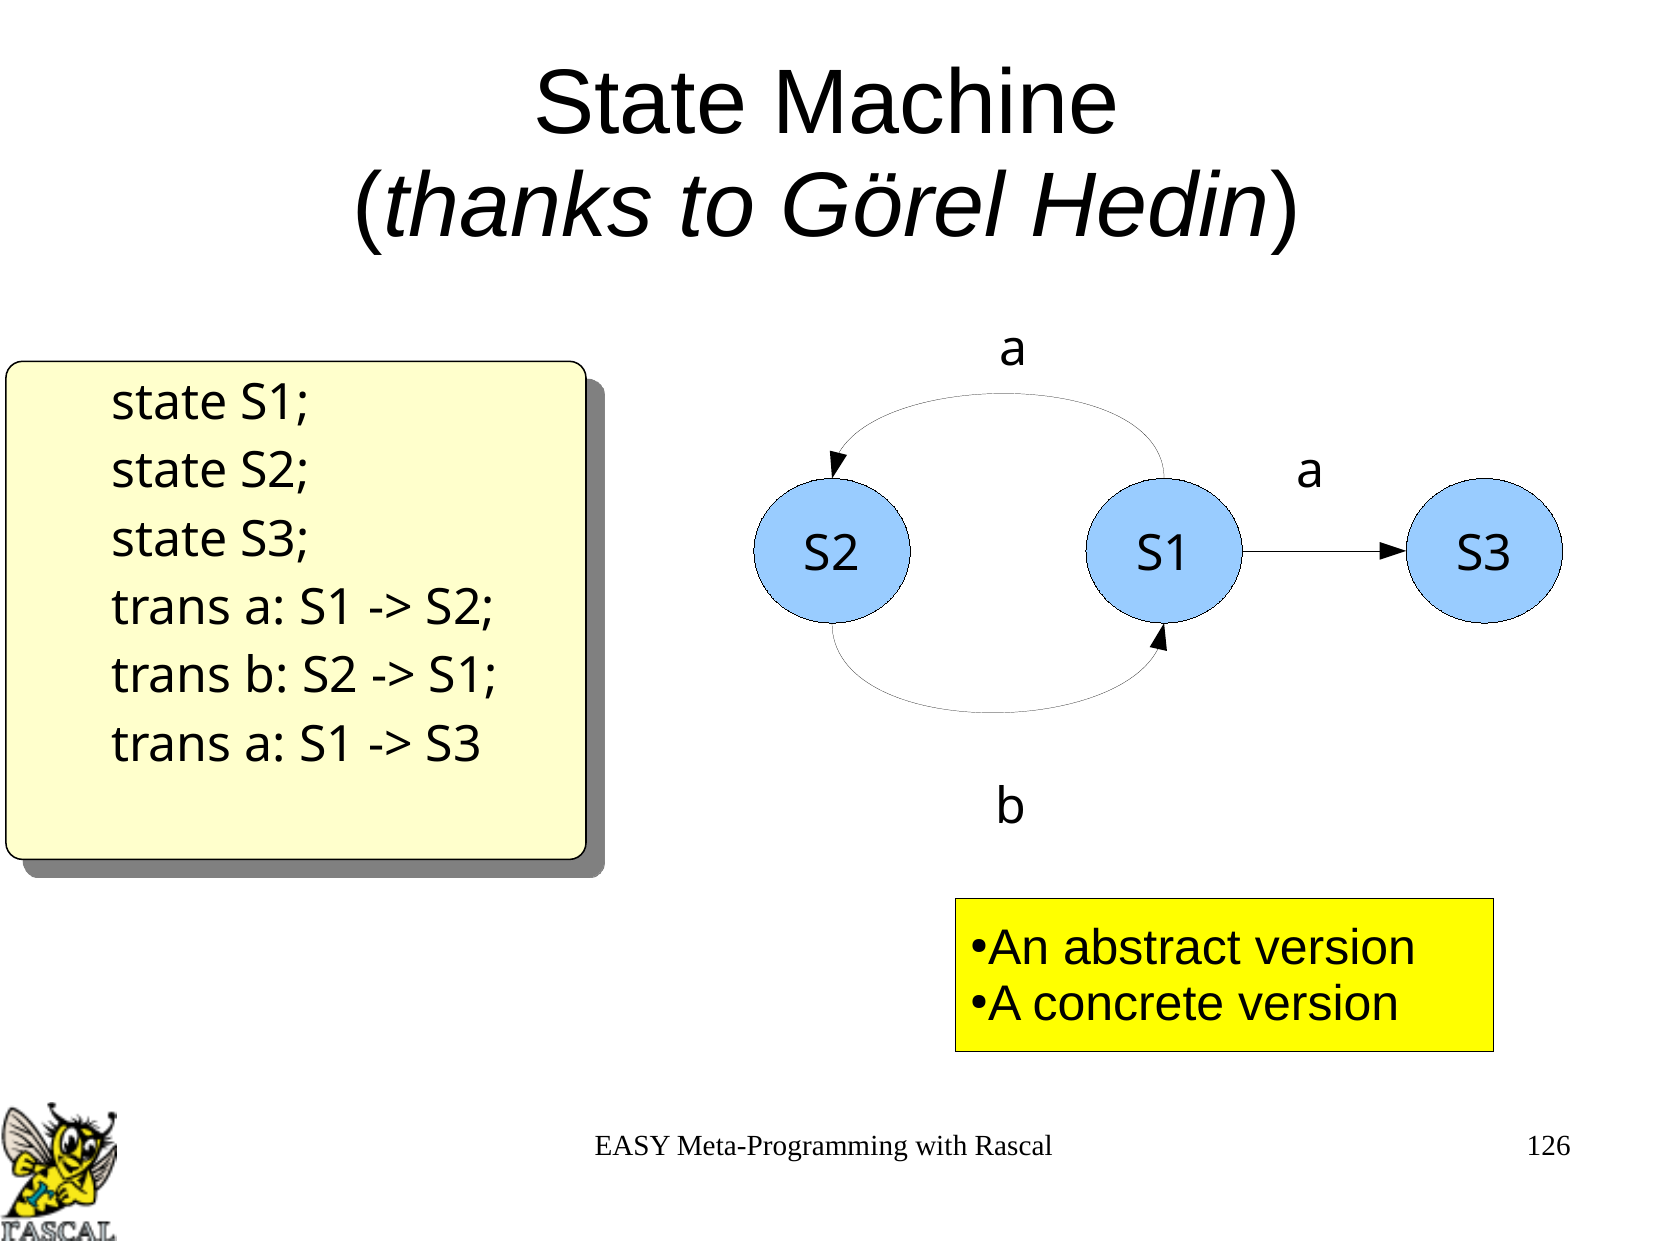

# State Machine (thanks to Görel Hedin)
a
state S1;
state S2;
state S3;
trans a: S1 -> S2;
trans b: S2 -> S1;
trans a: S1 -> S3
a
S2
S1
S3
b
An abstract version
A concrete version
126